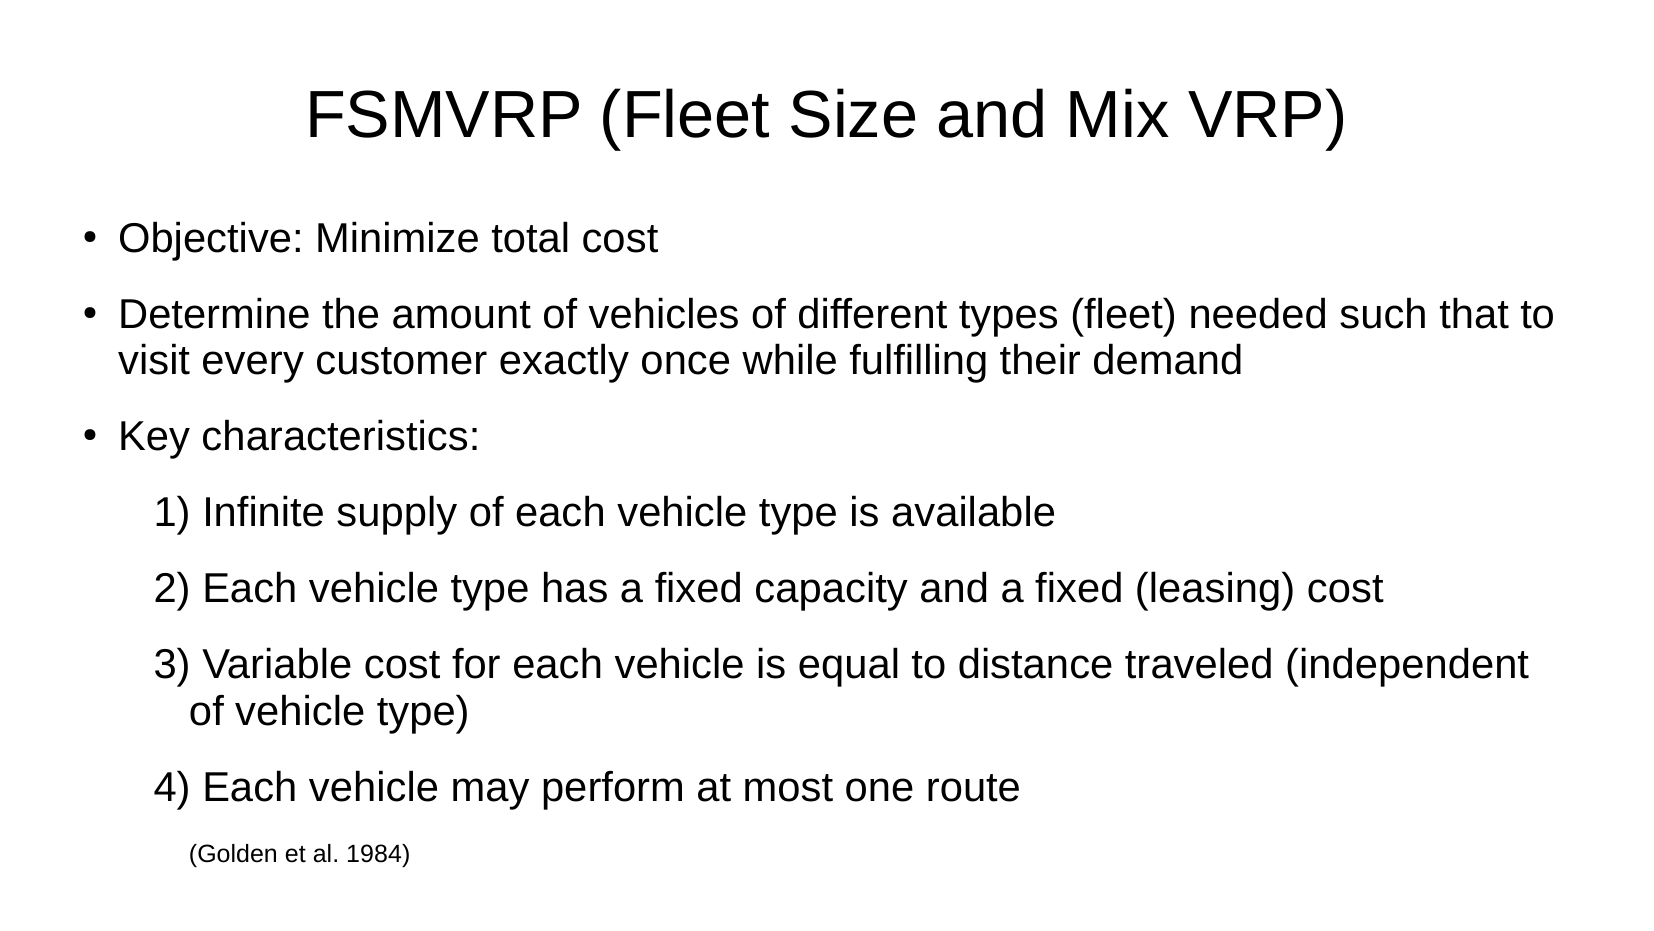

# FSMVRP (Fleet Size and Mix VRP)
Objective: Minimize total cost
Determine the amount of vehicles of different types (fleet) needed such that to visit every customer exactly once while fulfilling their demand
Key characteristics:
 Infinite supply of each vehicle type is available
 Each vehicle type has a fixed capacity and a fixed (leasing) cost
 Variable cost for each vehicle is equal to distance traveled (independent of vehicle type)
 Each vehicle may perform at most one route
(Golden et al. 1984)